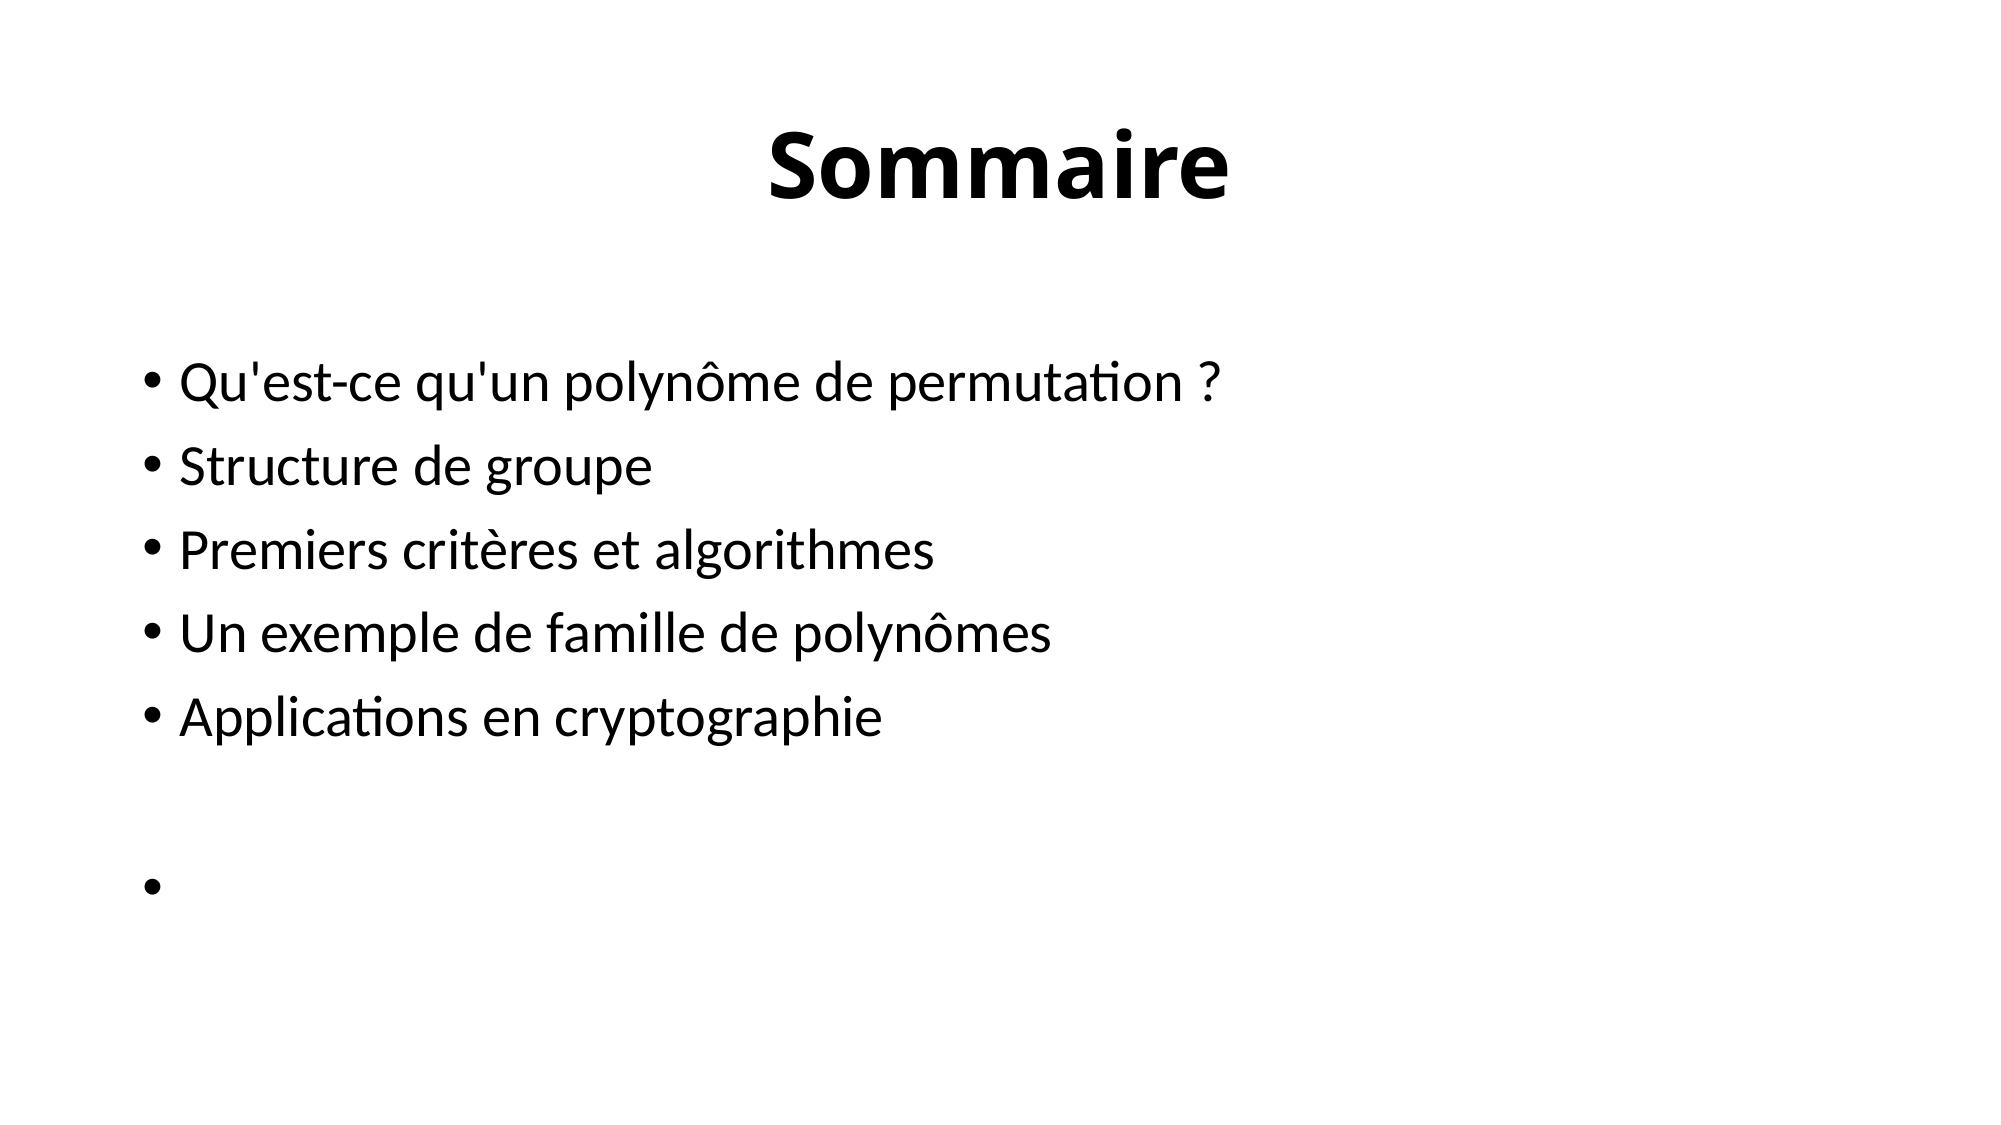

# Sommaire
Qu'est-ce qu'un polynôme de permutation ?
Structure de groupe
Premiers critères et algorithmes
Un exemple de famille de polynômes
Applications en cryptographie